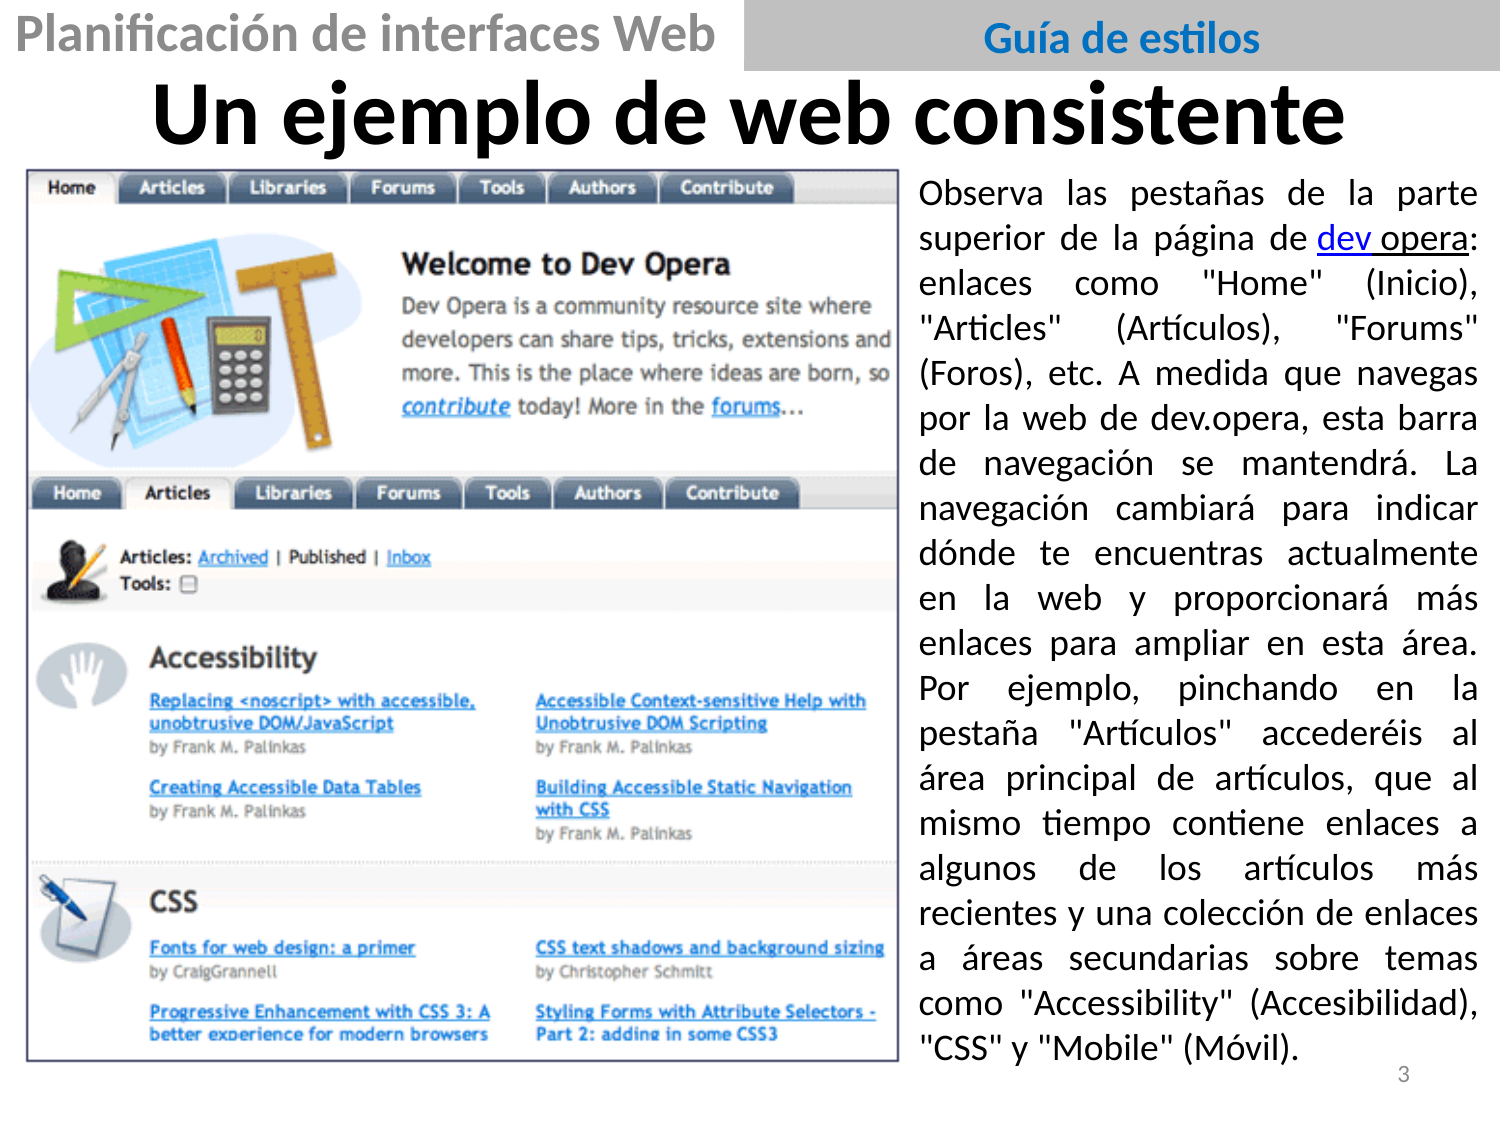

Planificación de interfaces Web
Guía de estilos
# Un ejemplo de web consistente
Observa las pestañas de la parte superior de la página de dev opera: enlaces como "Home" (Inicio), "Articles" (Artículos), "Forums" (Foros), etc. A medida que navegas por la web de dev.opera, esta barra de navegación se mantendrá. La navegación cambiará para indicar dónde te encuentras actualmente en la web y proporcionará más enlaces para ampliar en esta área. Por ejemplo, pinchando en la pestaña "Artículos" accederéis al área principal de artículos, que al mismo tiempo contiene enlaces a algunos de los artículos más recientes y una colección de enlaces a áreas secundarias sobre temas como "Accessibility" (Accesibilidad), "CSS" y "Mobile" (Móvil).